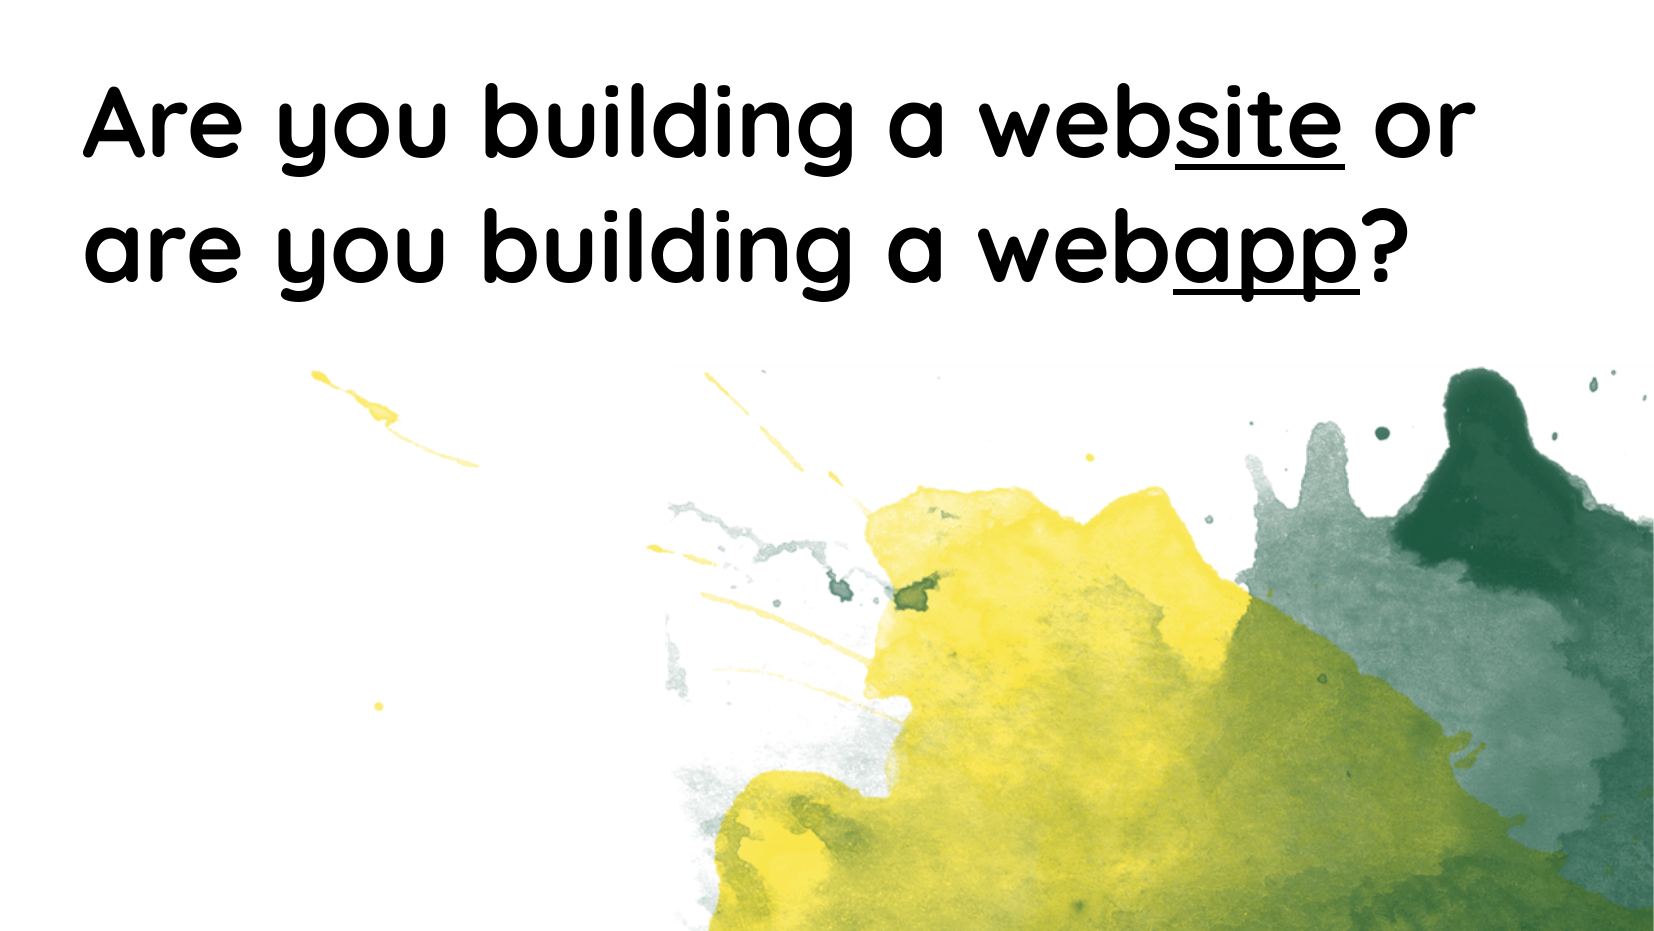

# Are you building a website or are you building a webapp?